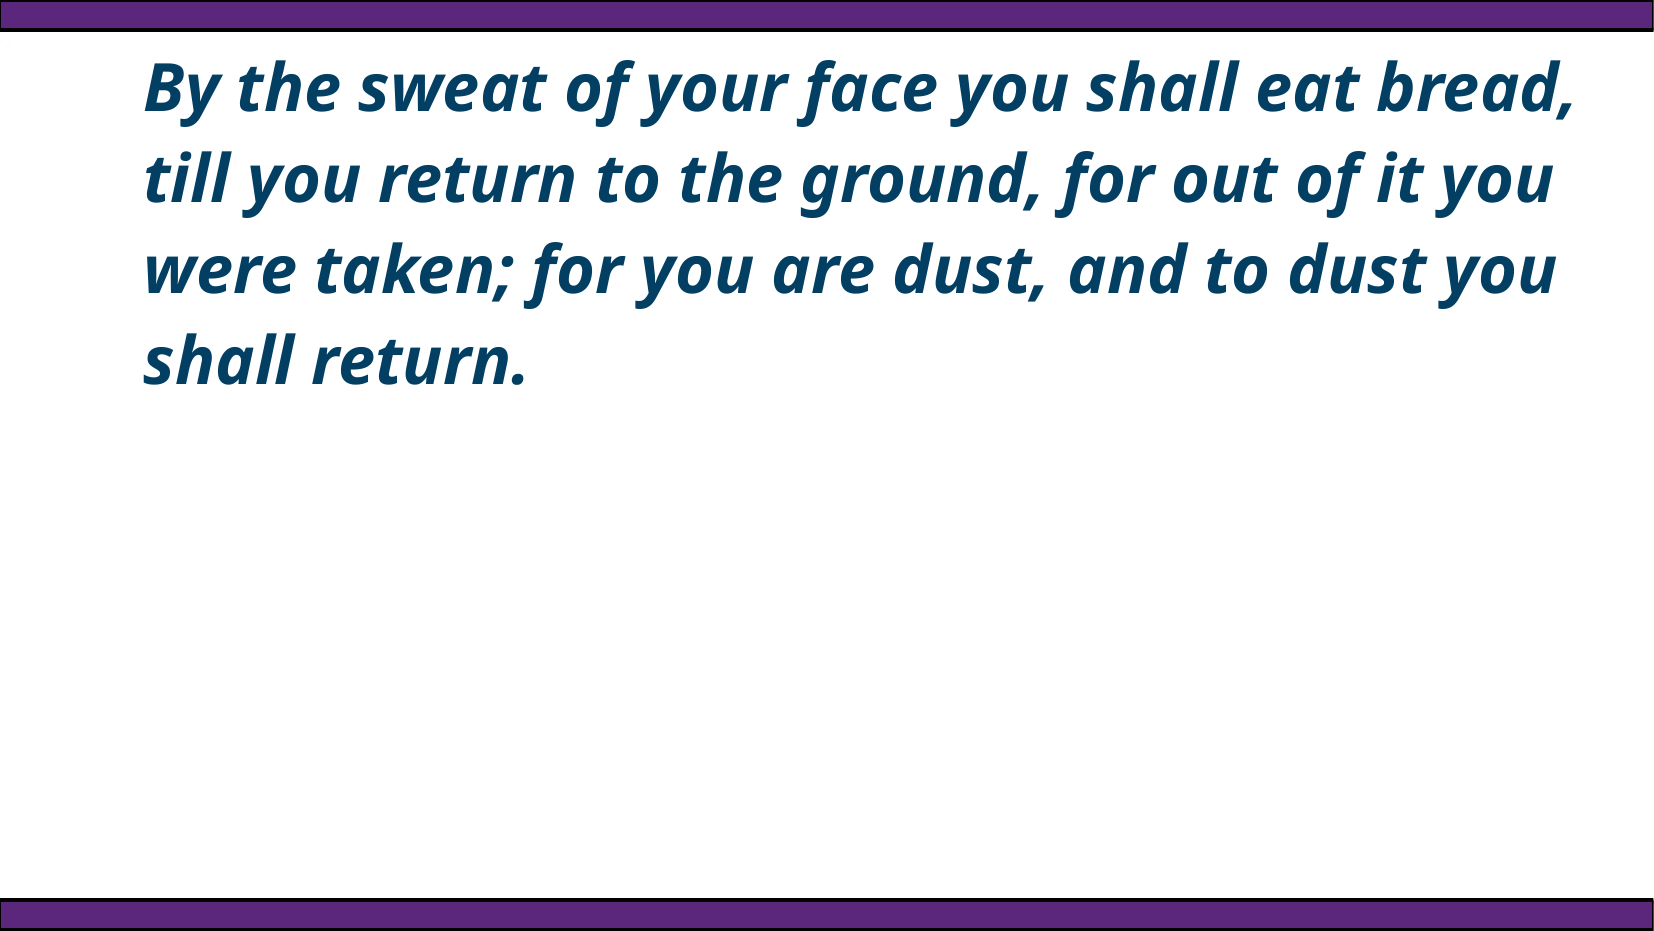

By the sweat of your face you shall eat bread,
 till you return to the ground, for out of it you
 were taken; for you are dust, and to dust you
 shall return.